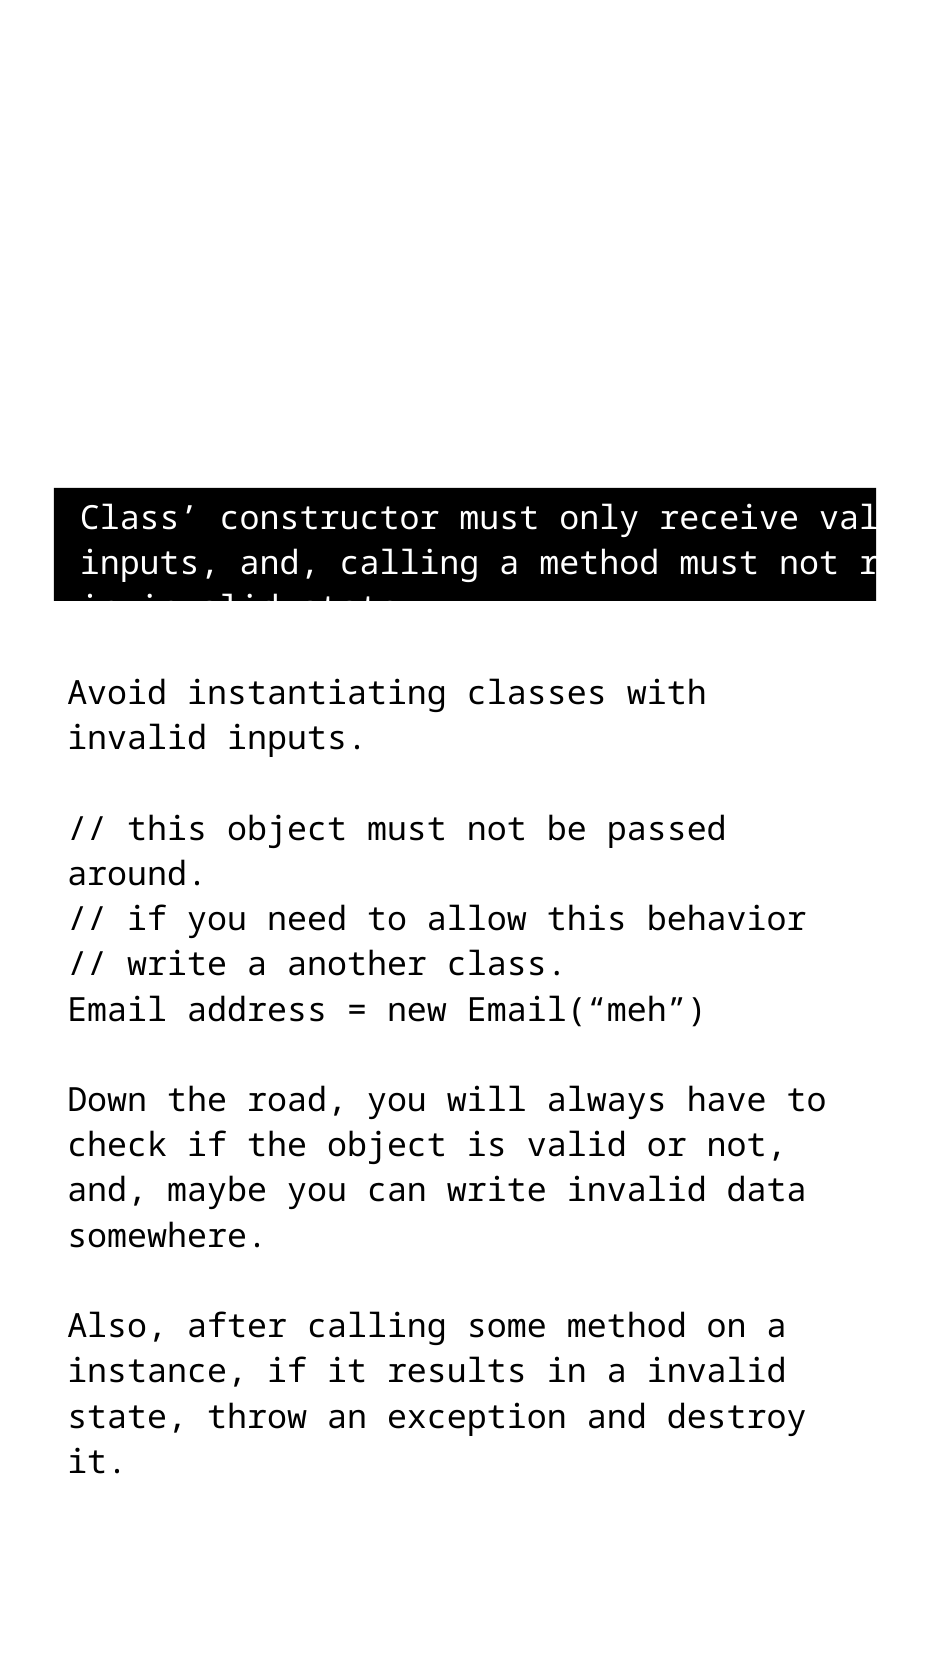

Class’ constructor must only receive valid
inputs, and, calling a method must not result
in invalid state
Avoid instantiating classes with invalid inputs.
// this object must not be passed around.
// if you need to allow this behavior
// write a another class.
Email address = new Email(“meh”)
Down the road, you will always have to check if the object is valid or not, and, maybe you can write invalid data somewhere.
Also, after calling some method on a instance, if it results in a invalid state, throw an exception and destroy it.